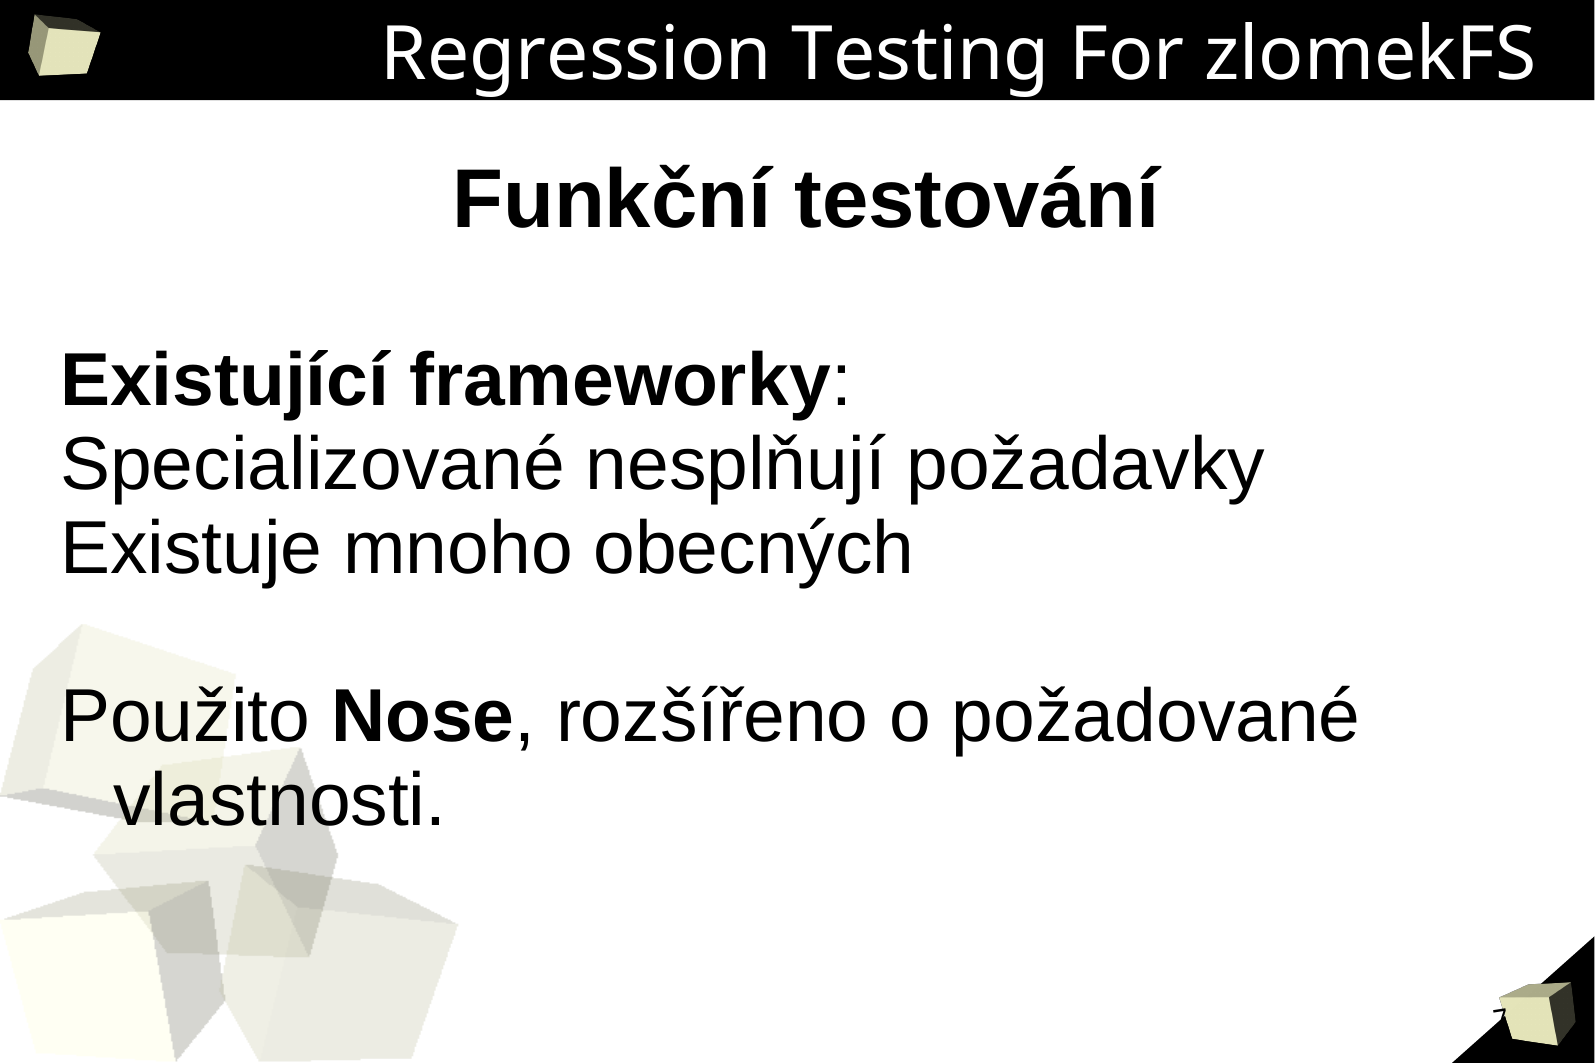

# Regression Testing For zlomekFS
Funkční testování
Existující frameworky:
Specializované nesplňují požadavky
Existuje mnoho obecných
Použito Nose, rozšířeno o požadované vlastnosti.